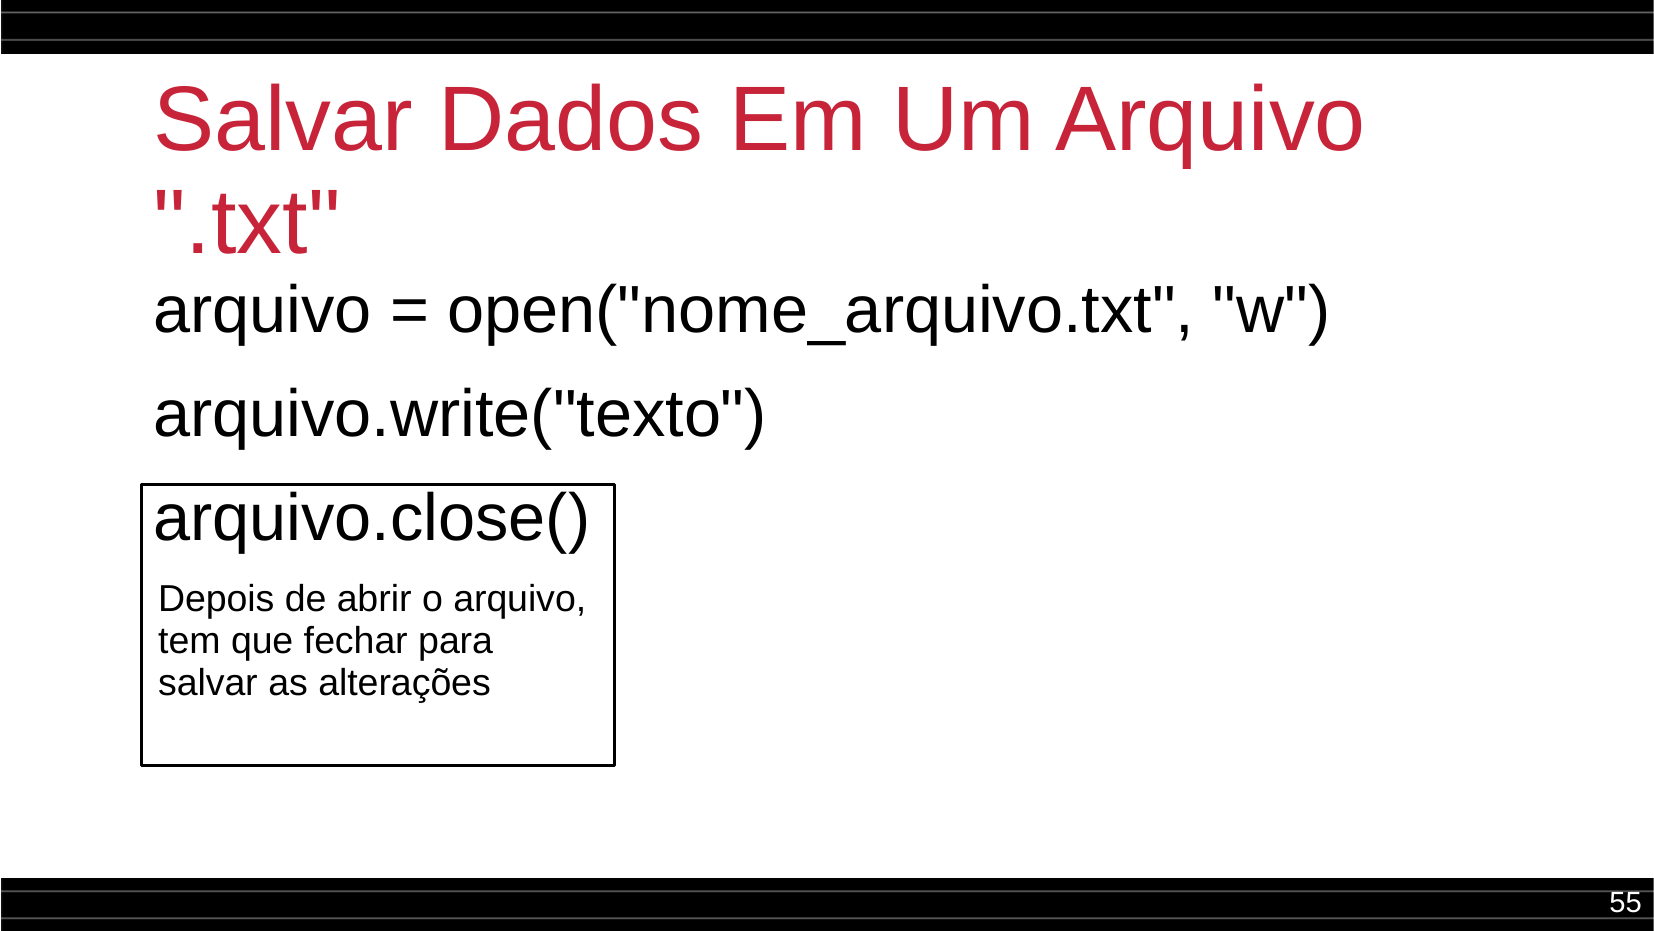

# Salvar Dados Em Um Arquivo ".txt"
arquivo = open("nome_arquivo.txt", "w")
arquivo.write("texto")
arquivo.close()
Depois de abrir o arquivo, tem que fechar para salvar as alterações